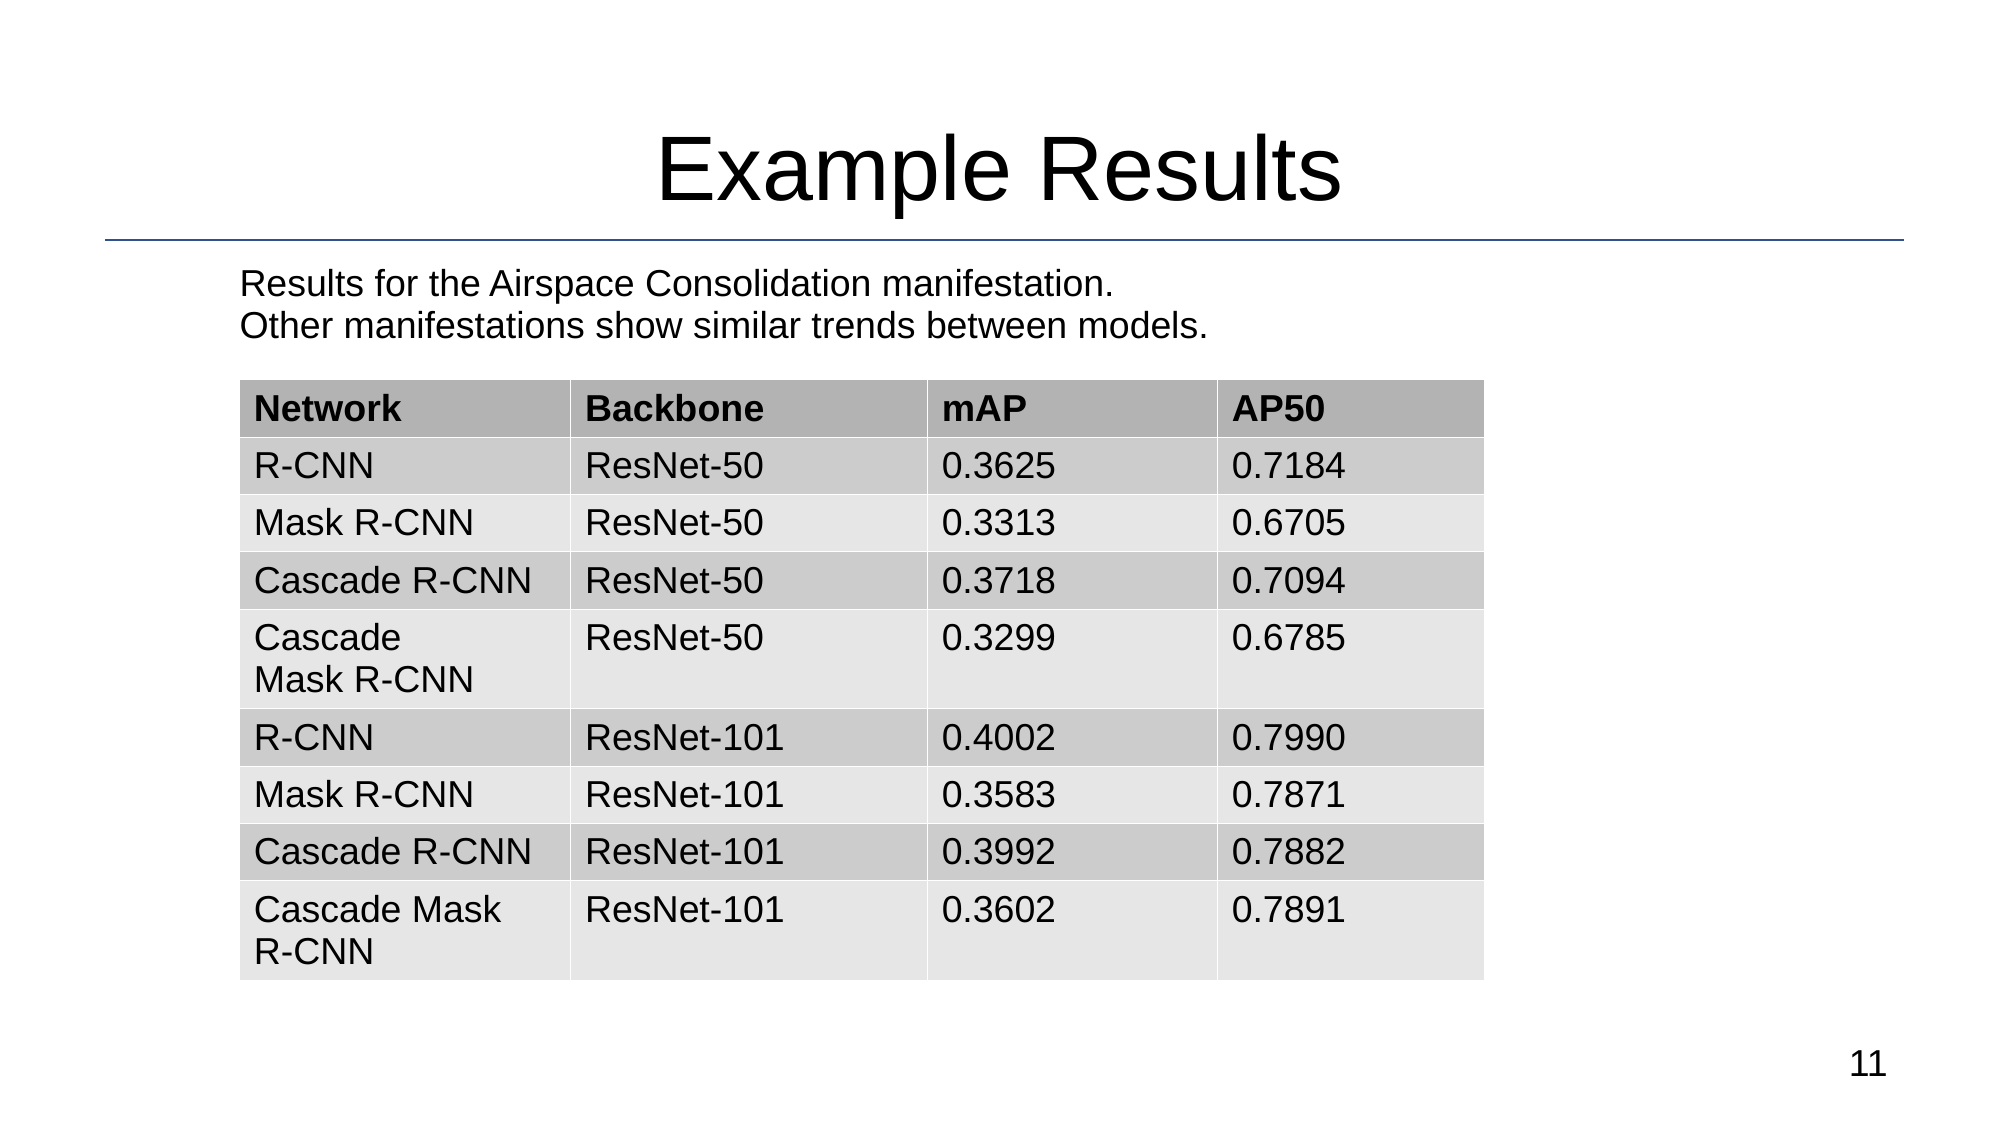

# Example Results
Results for the Airspace Consolidation manifestation.
Other manifestations show similar trends between models.
| Network | Backbone | mAP | AP50 |
| --- | --- | --- | --- |
| R-CNN | ResNet-50 | 0.3625 | 0.7184 |
| Mask R-CNN | ResNet-50 | 0.3313 | 0.6705 |
| Cascade R-CNN | ResNet-50 | 0.3718 | 0.7094 |
| Cascade Mask R-CNN | ResNet-50 | 0.3299 | 0.6785 |
| R-CNN | ResNet-101 | 0.4002 | 0.7990 |
| Mask R-CNN | ResNet-101 | 0.3583 | 0.7871 |
| Cascade R-CNN | ResNet-101 | 0.3992 | 0.7882 |
| Cascade Mask R-CNN | ResNet-101 | 0.3602 | 0.7891 |